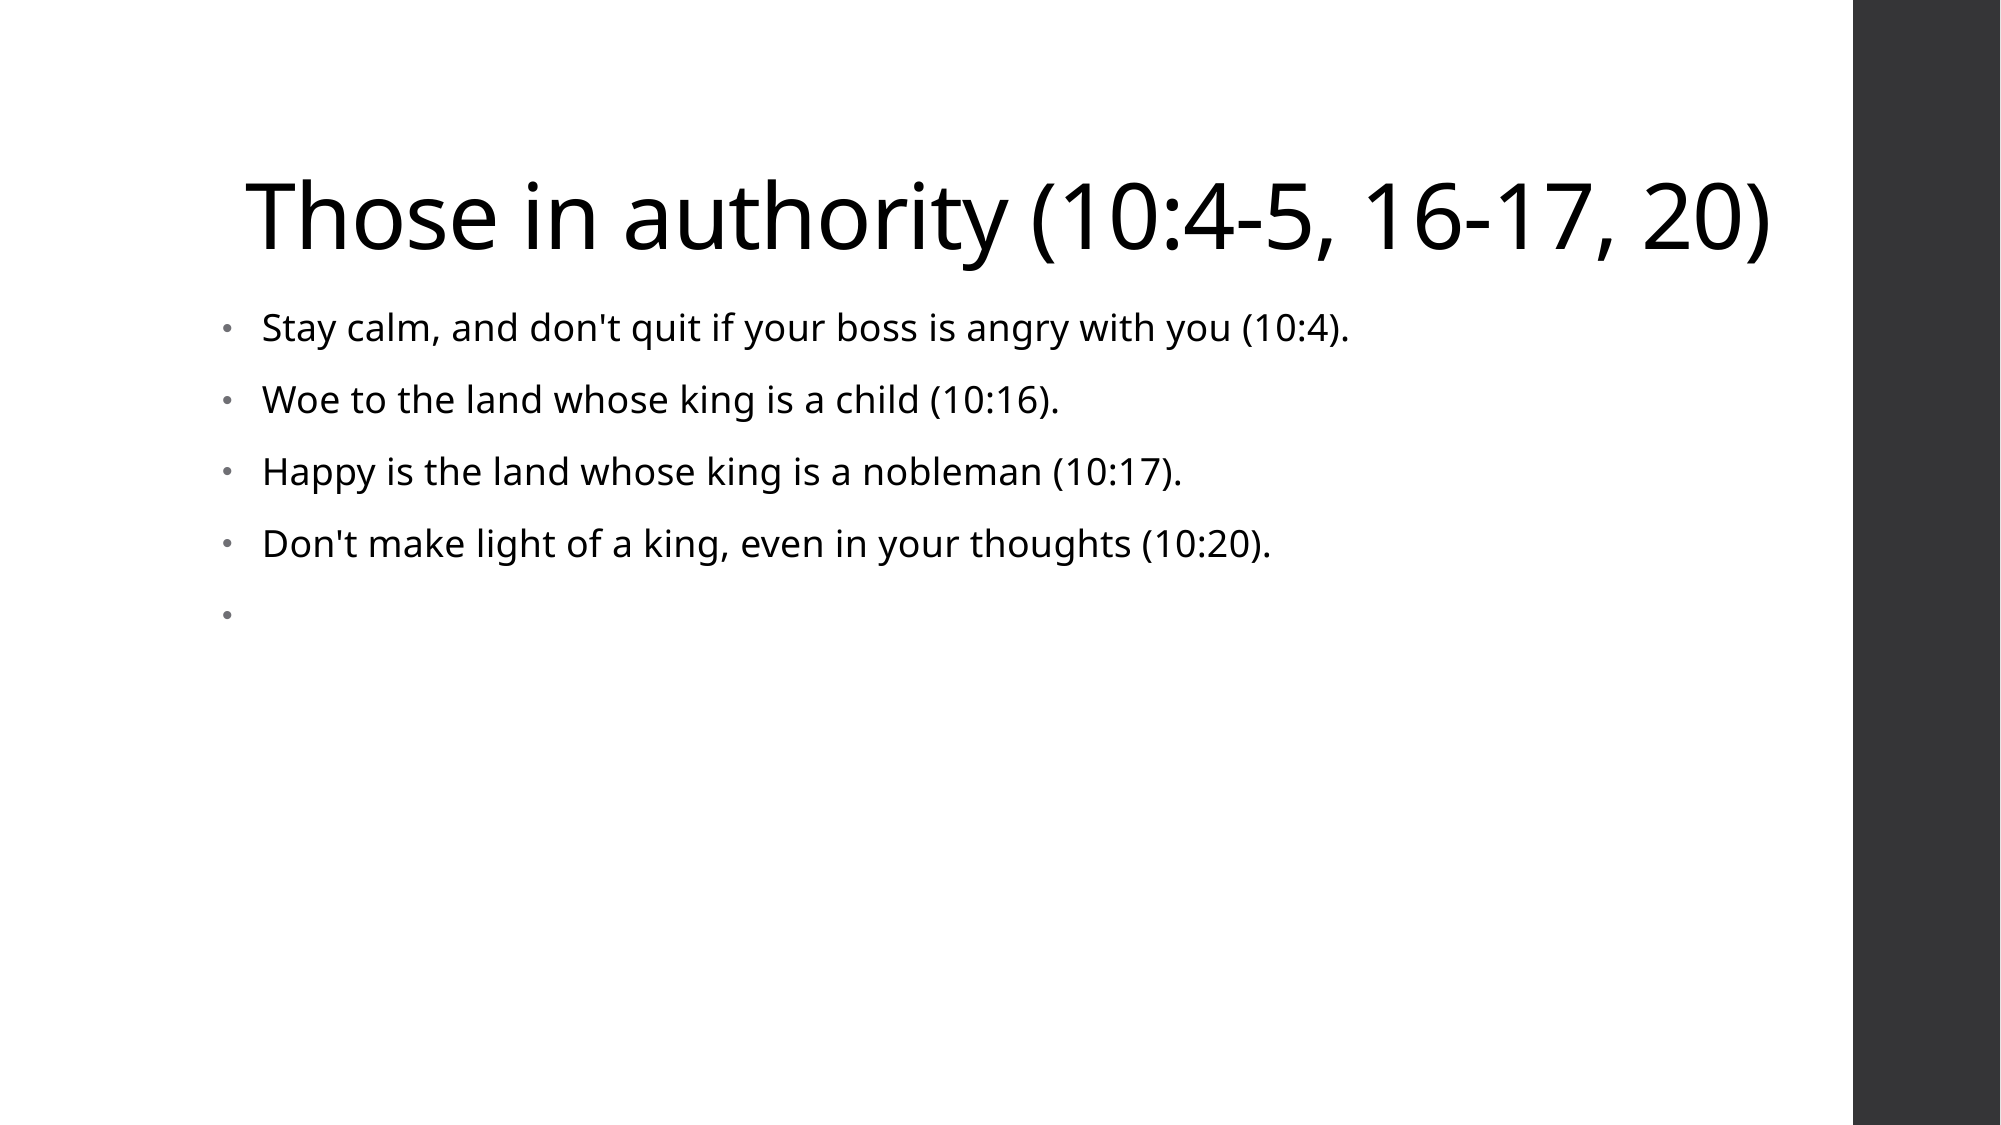

# Those in authority (10:4-5, 16-17, 20)
 Stay calm, and don't quit if your boss is angry with you (10:4).
 Woe to the land whose king is a child (10:16).
 Happy is the land whose king is a nobleman (10:17).
 Don't make light of a king, even in your thoughts (10:20).